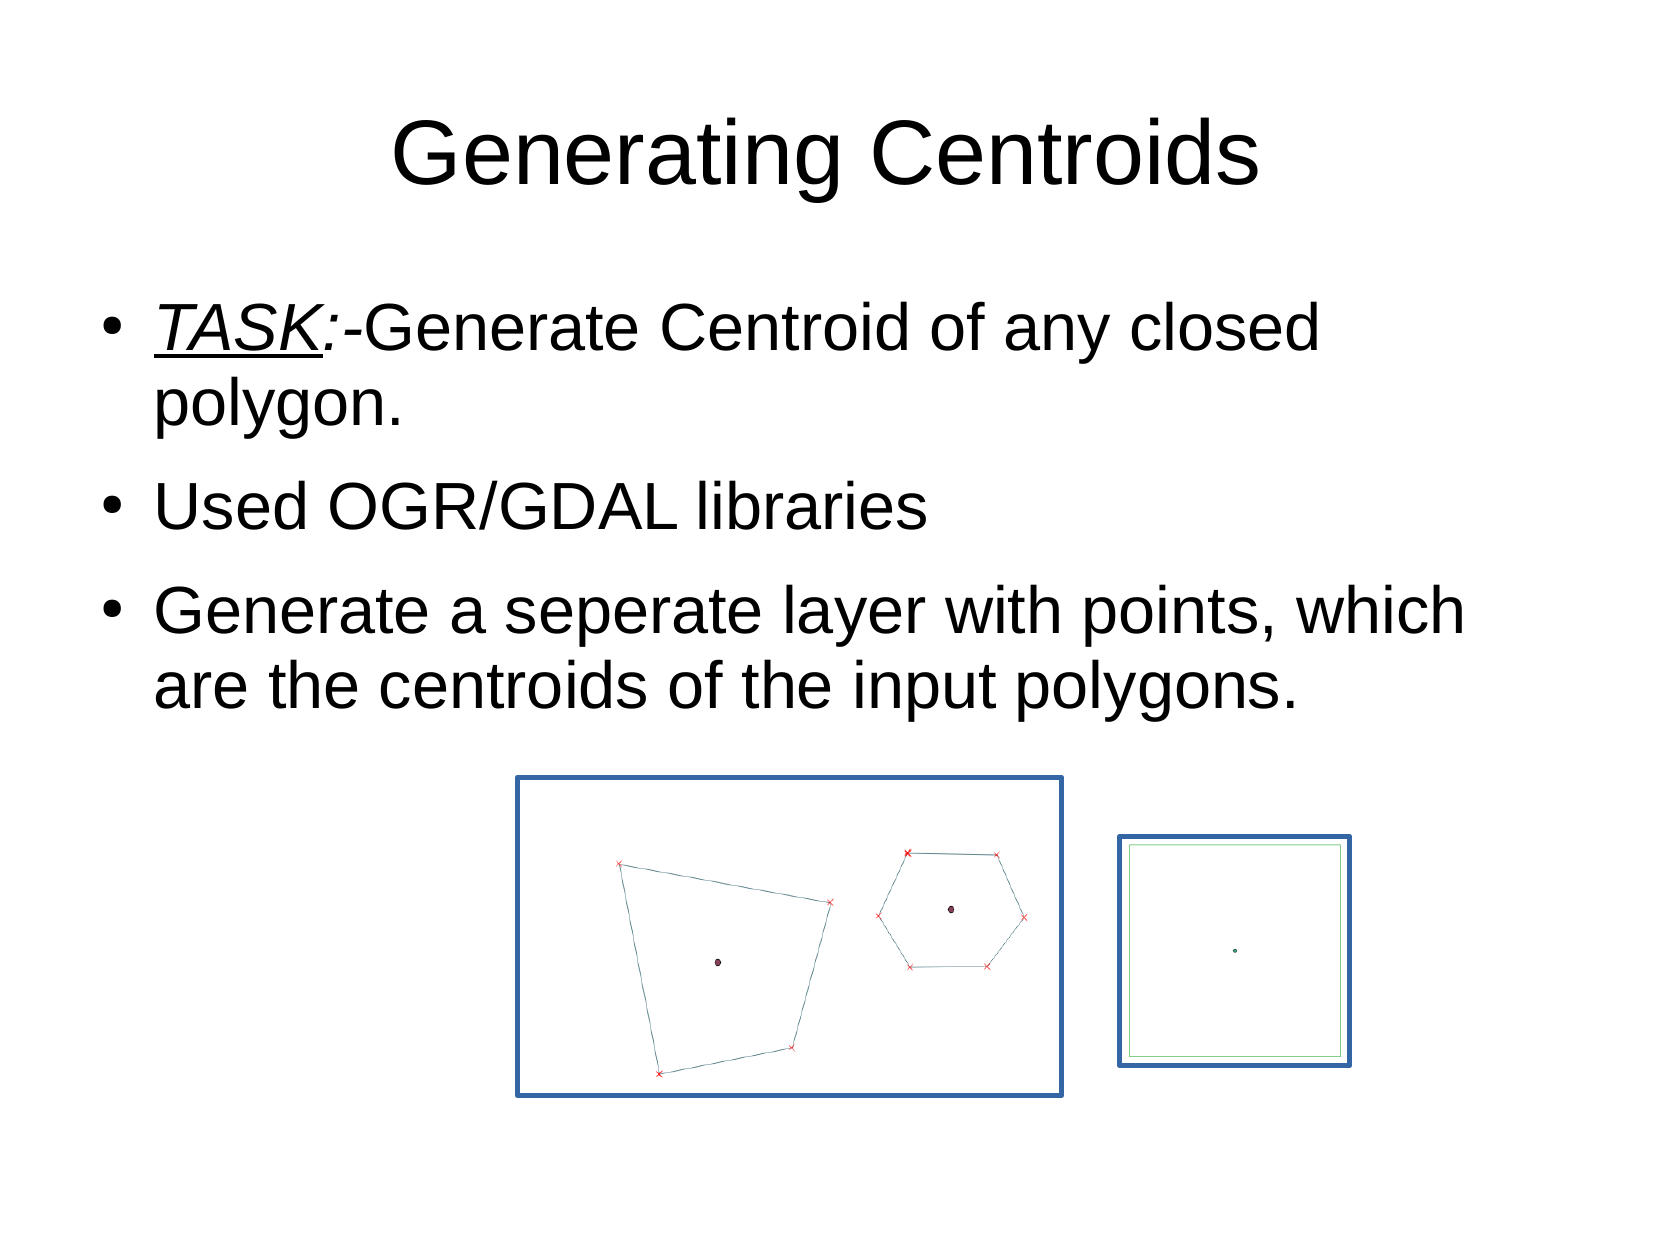

# Generating Centroids
TASK:-Generate Centroid of any closed polygon.
Used OGR/GDAL libraries
Generate a seperate layer with points, which are the centroids of the input polygons.